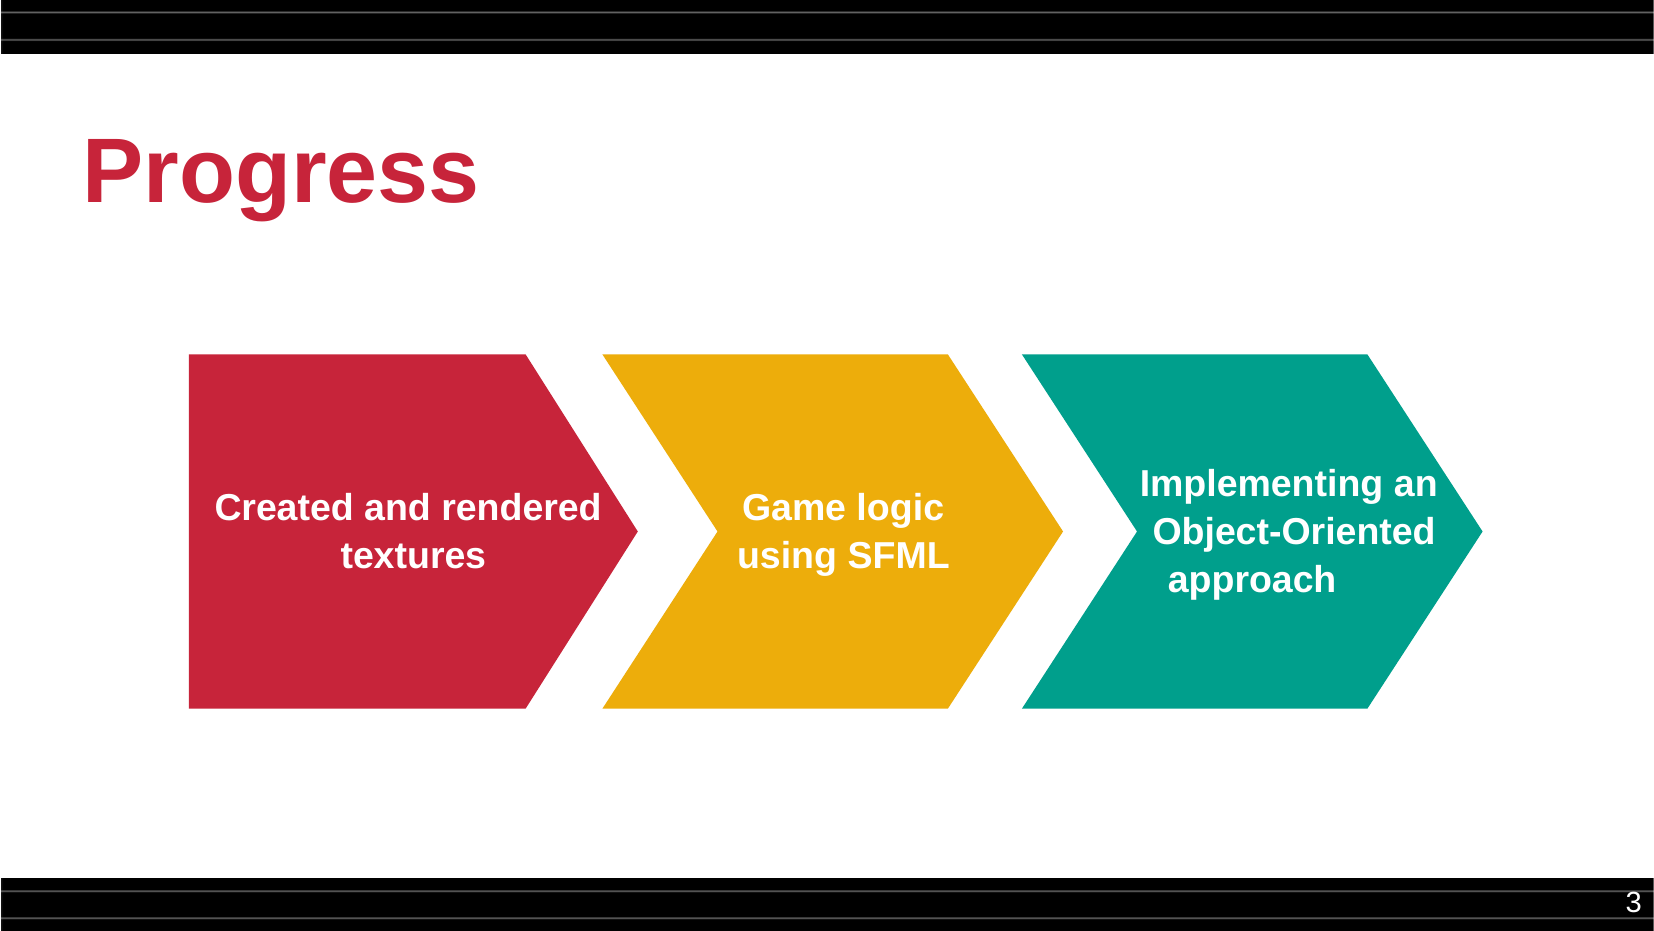

# Progress
Created and rendered
textures
 Game logic
 using SFML
 Implementing an
 Object-Oriented
approach